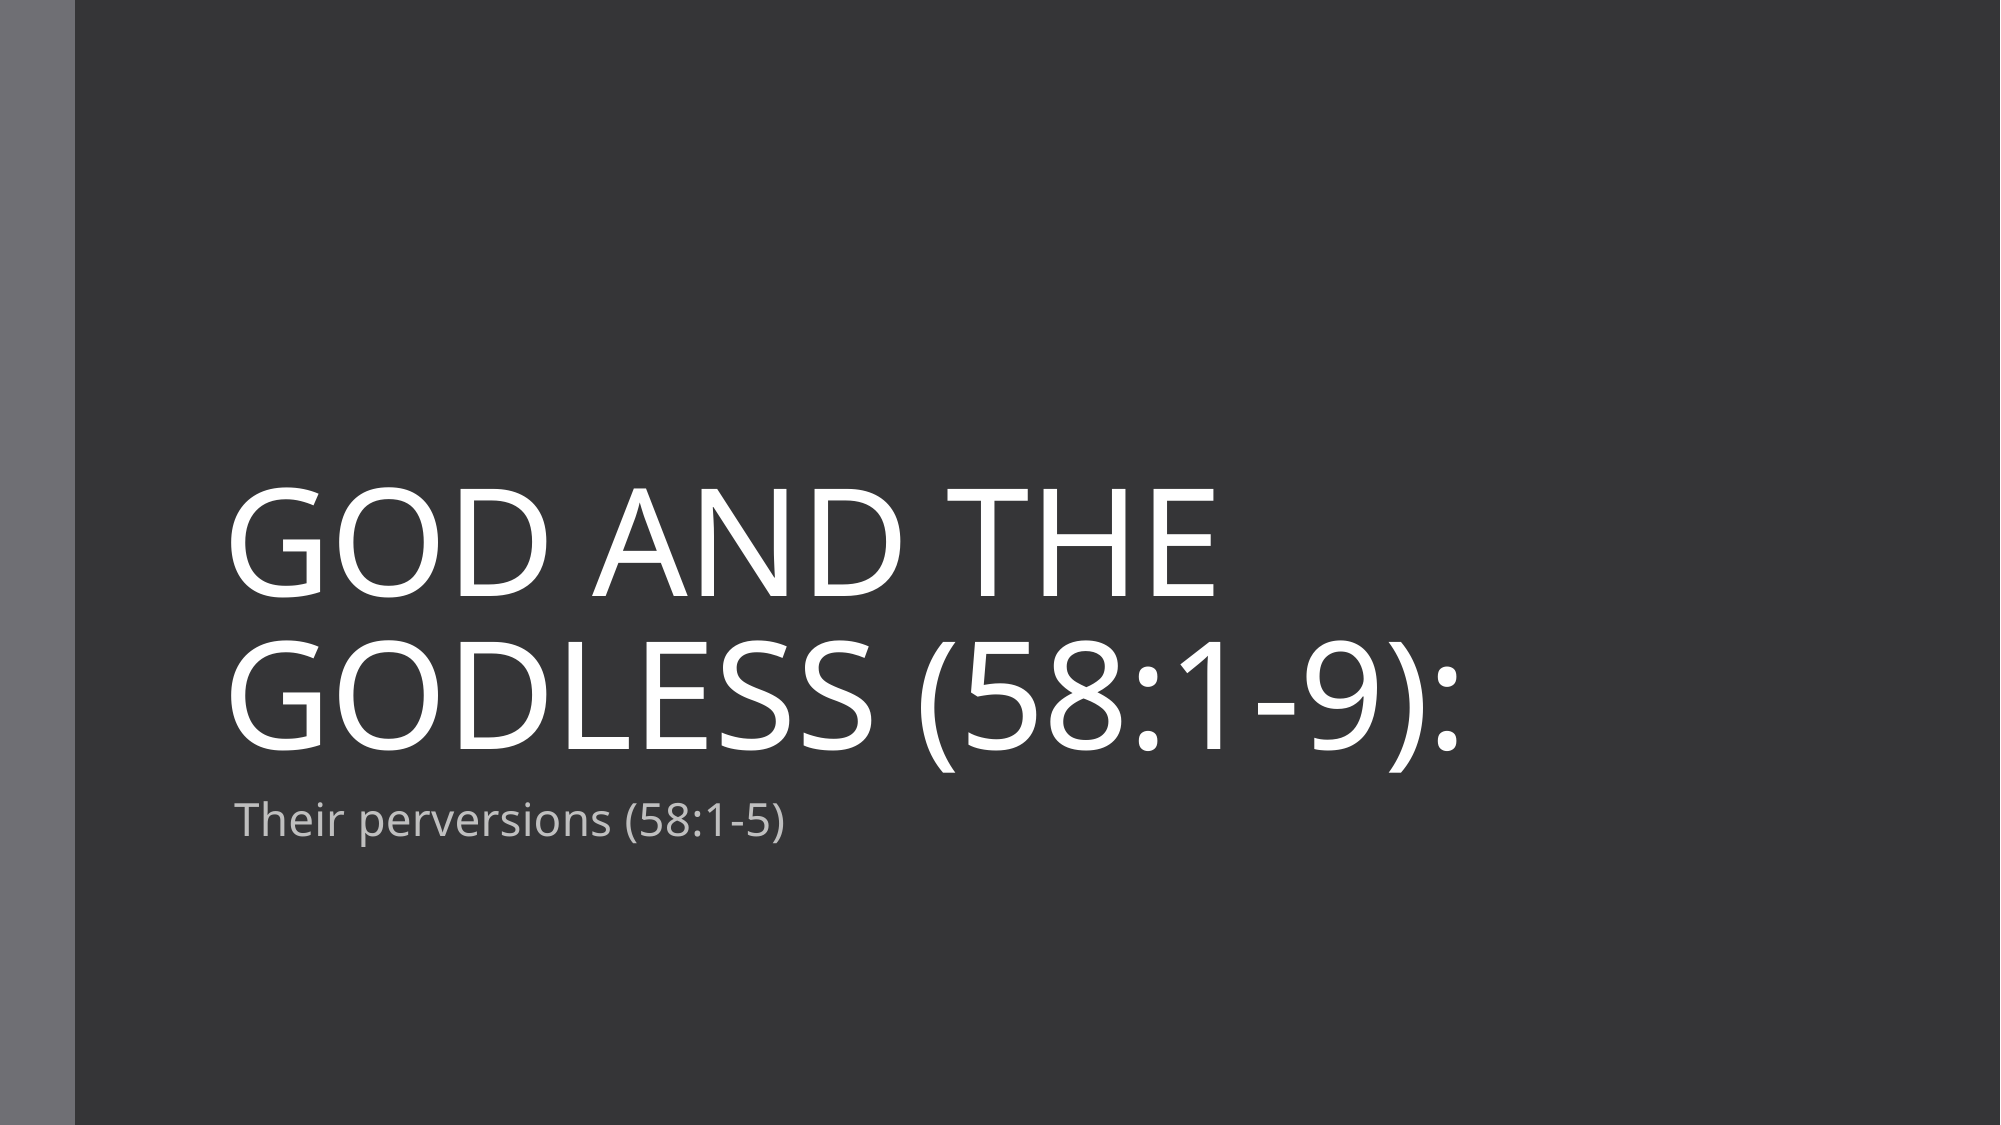

# GOD AND THE GODLESS (58:1-9):
 Their perversions (58:1-5)